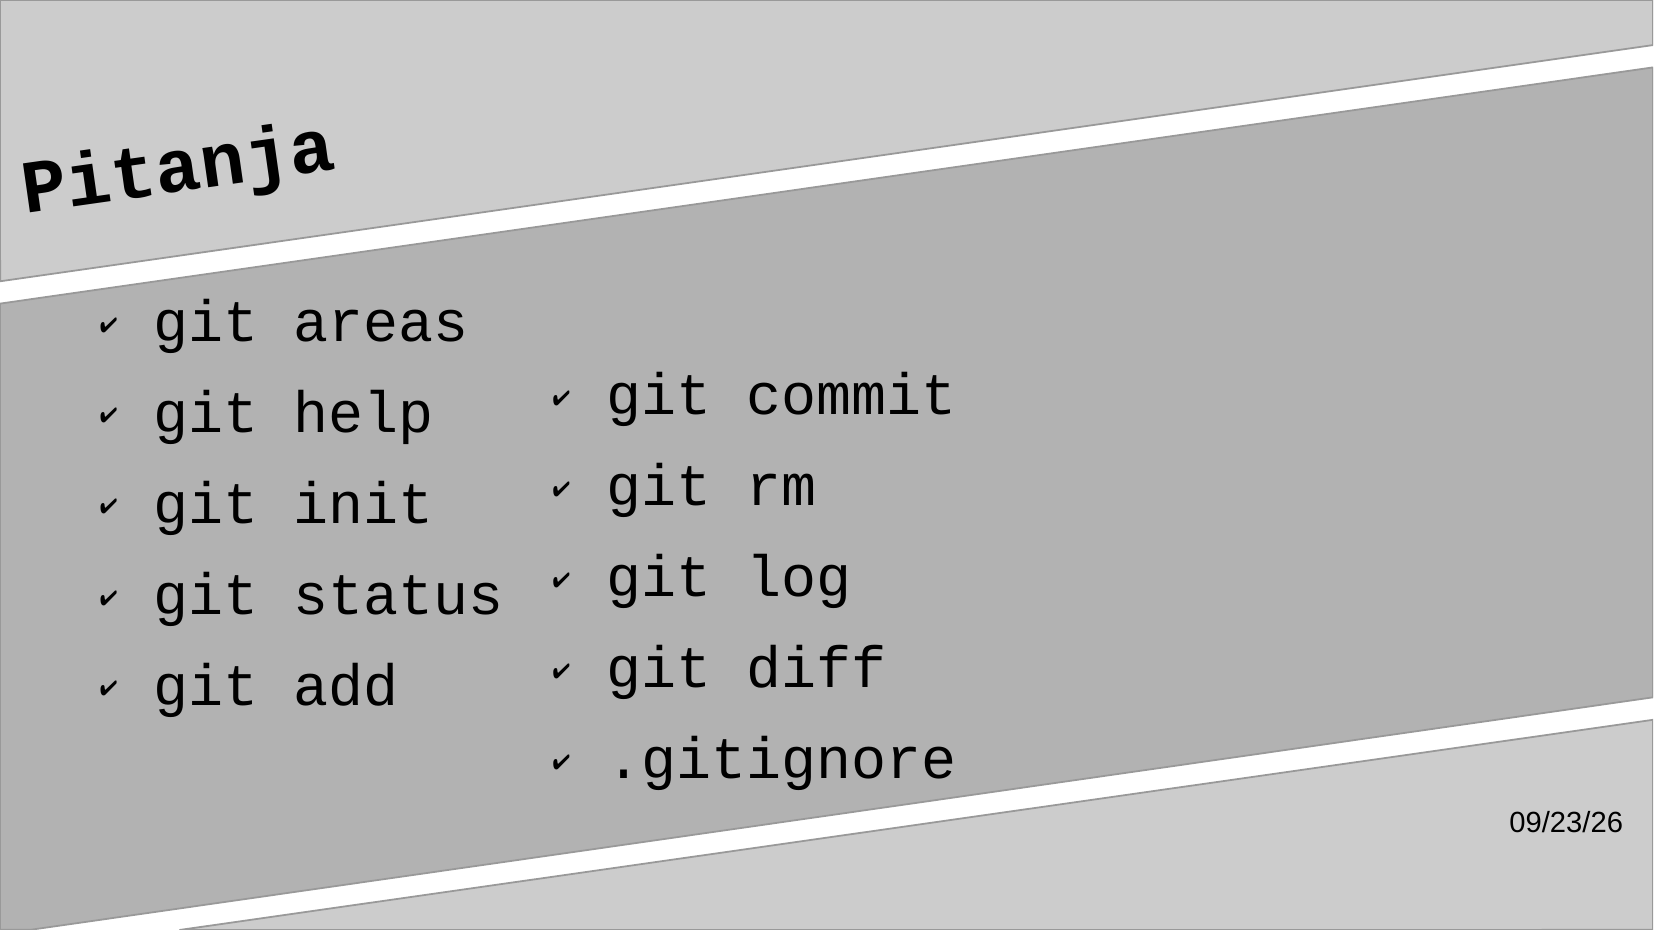

# Pitanja
git commit
git rm
git log
git diff
.gitignore
git areas
git help
git init
git status
git add
78